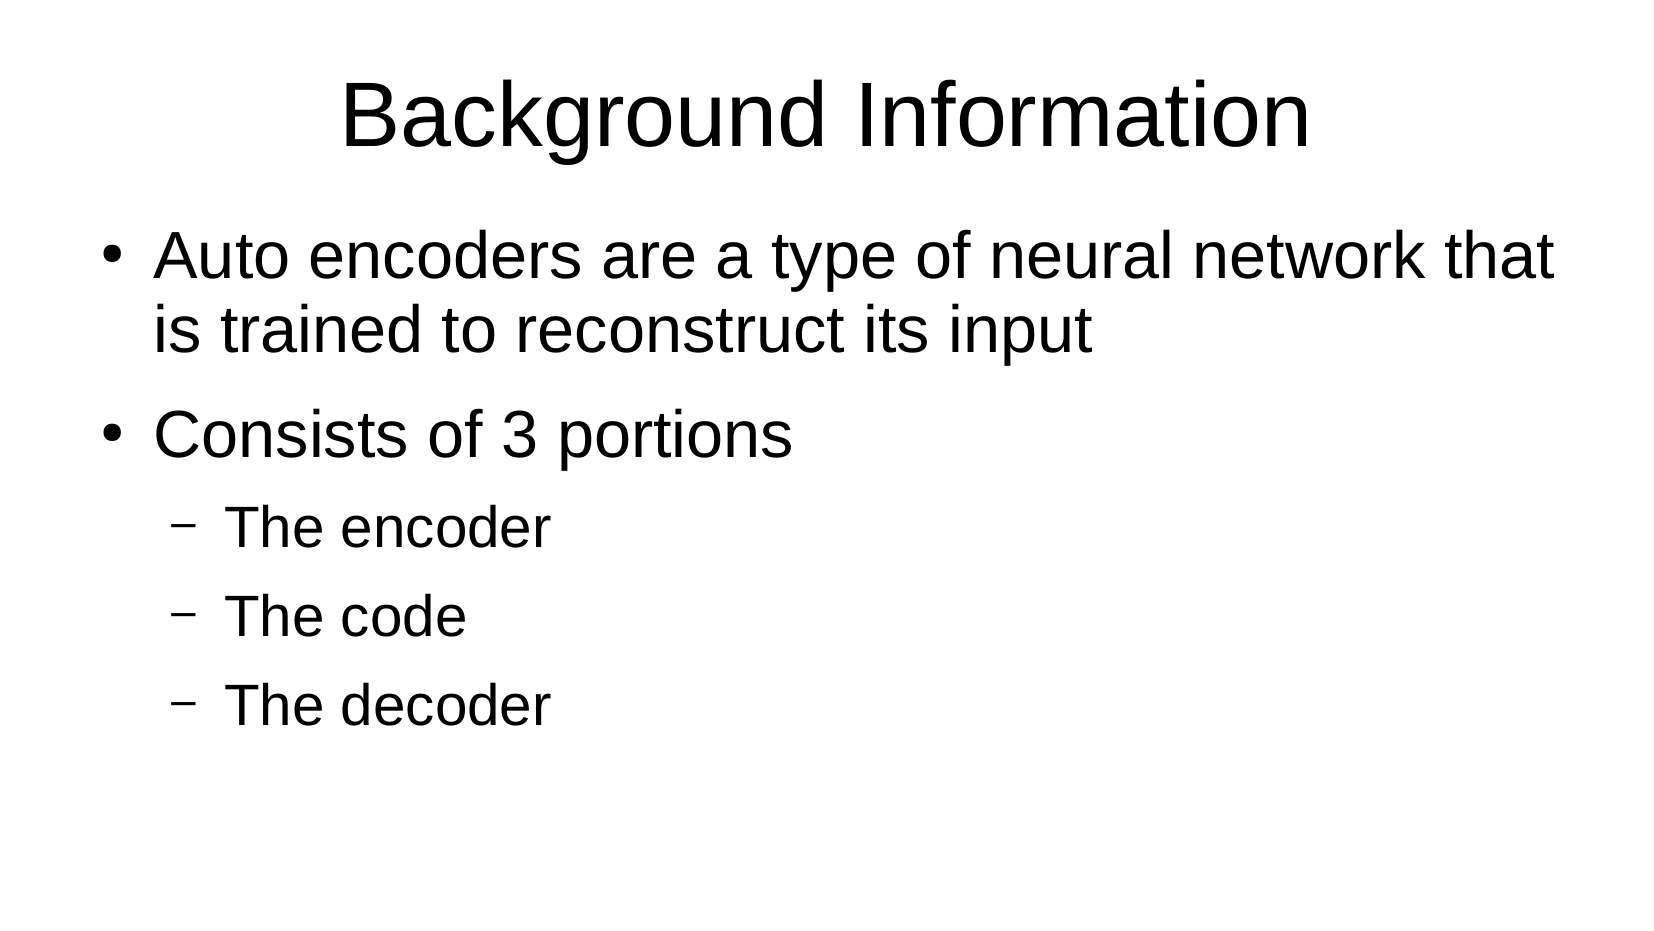

# Background Information
Auto encoders are a type of neural network that is trained to reconstruct its input
Consists of 3 portions
The encoder
The code
The decoder